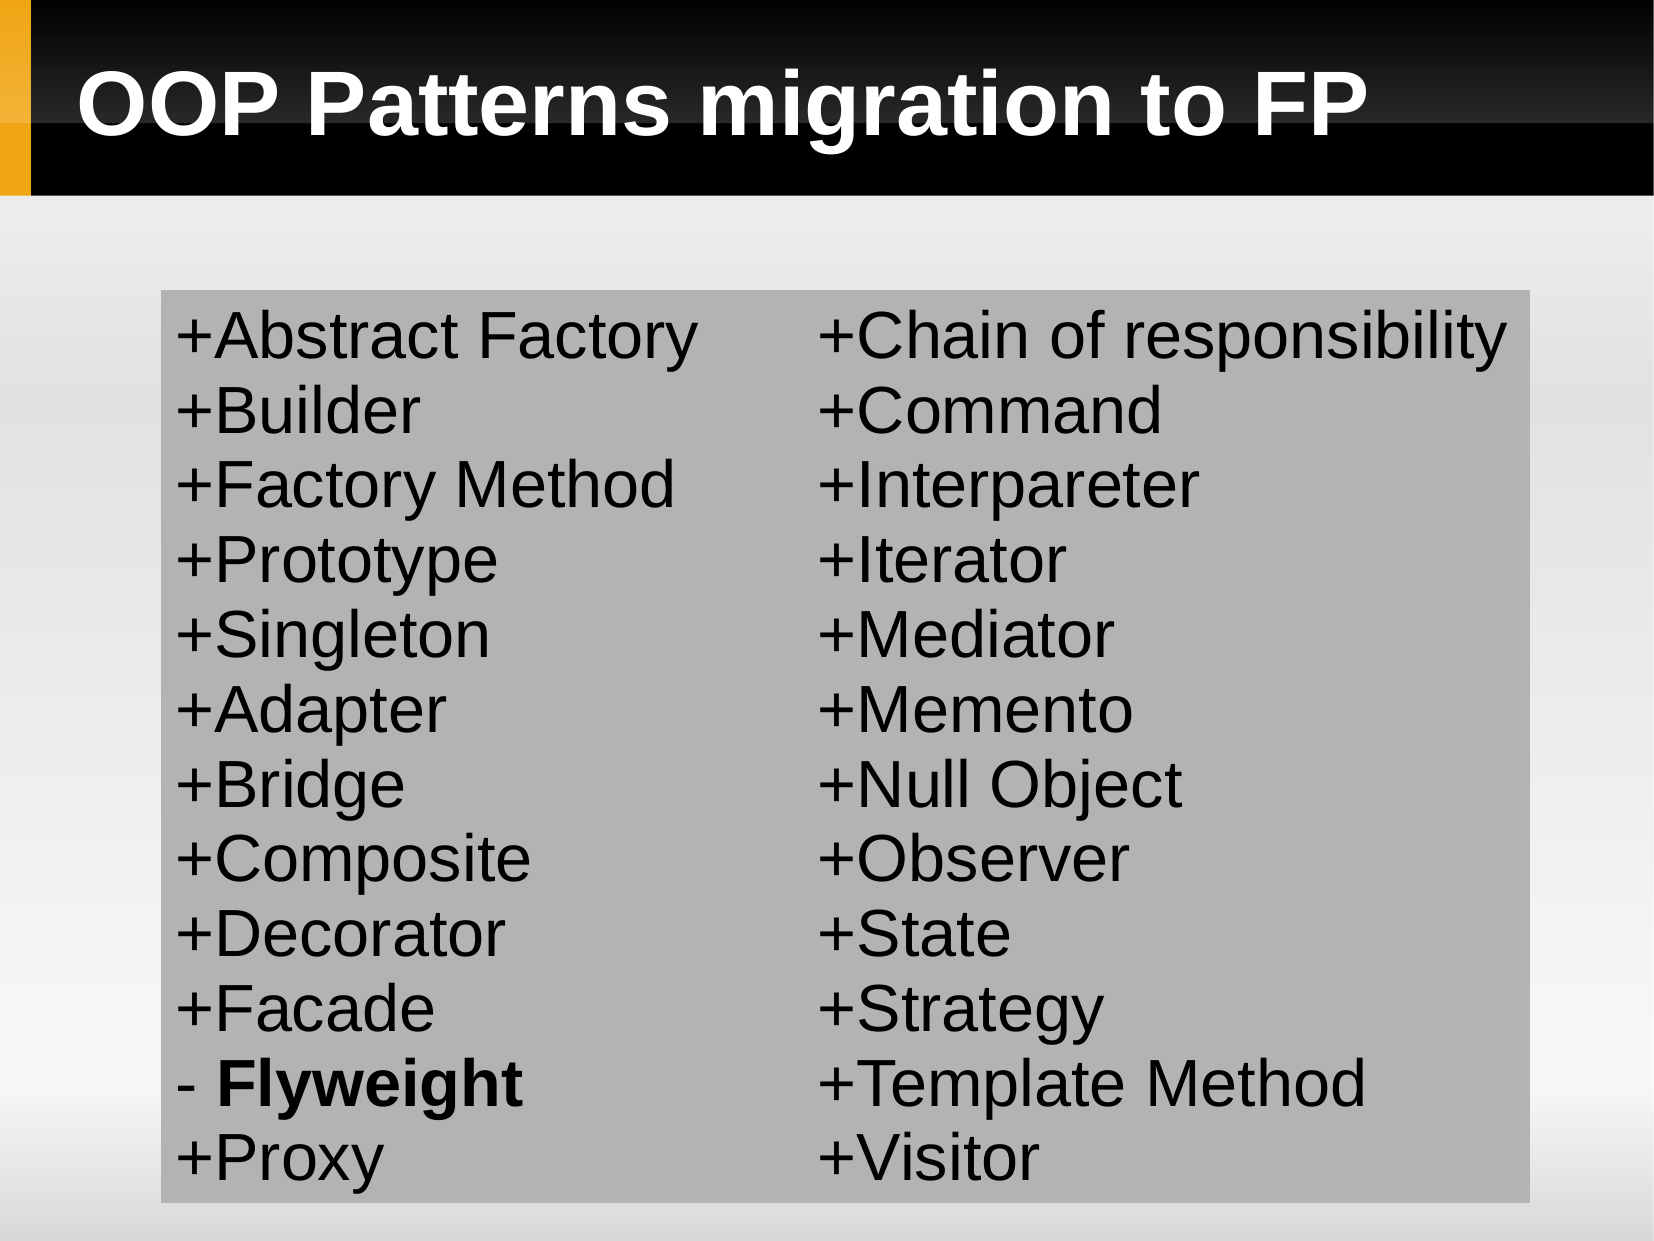

# OOP Patterns migration to FP
| +Abstract Factory +Builder +Factory Method +Prototype +Singleton +Adapter +Bridge +Composite +Decorator +Facade - Flyweight +Proxy | +Chain of responsibility +Command +Interpareter +Iterator +Mediator +Memento +Null Object +Observer +State +Strategy +Template Method +Visitor |
| --- | --- |